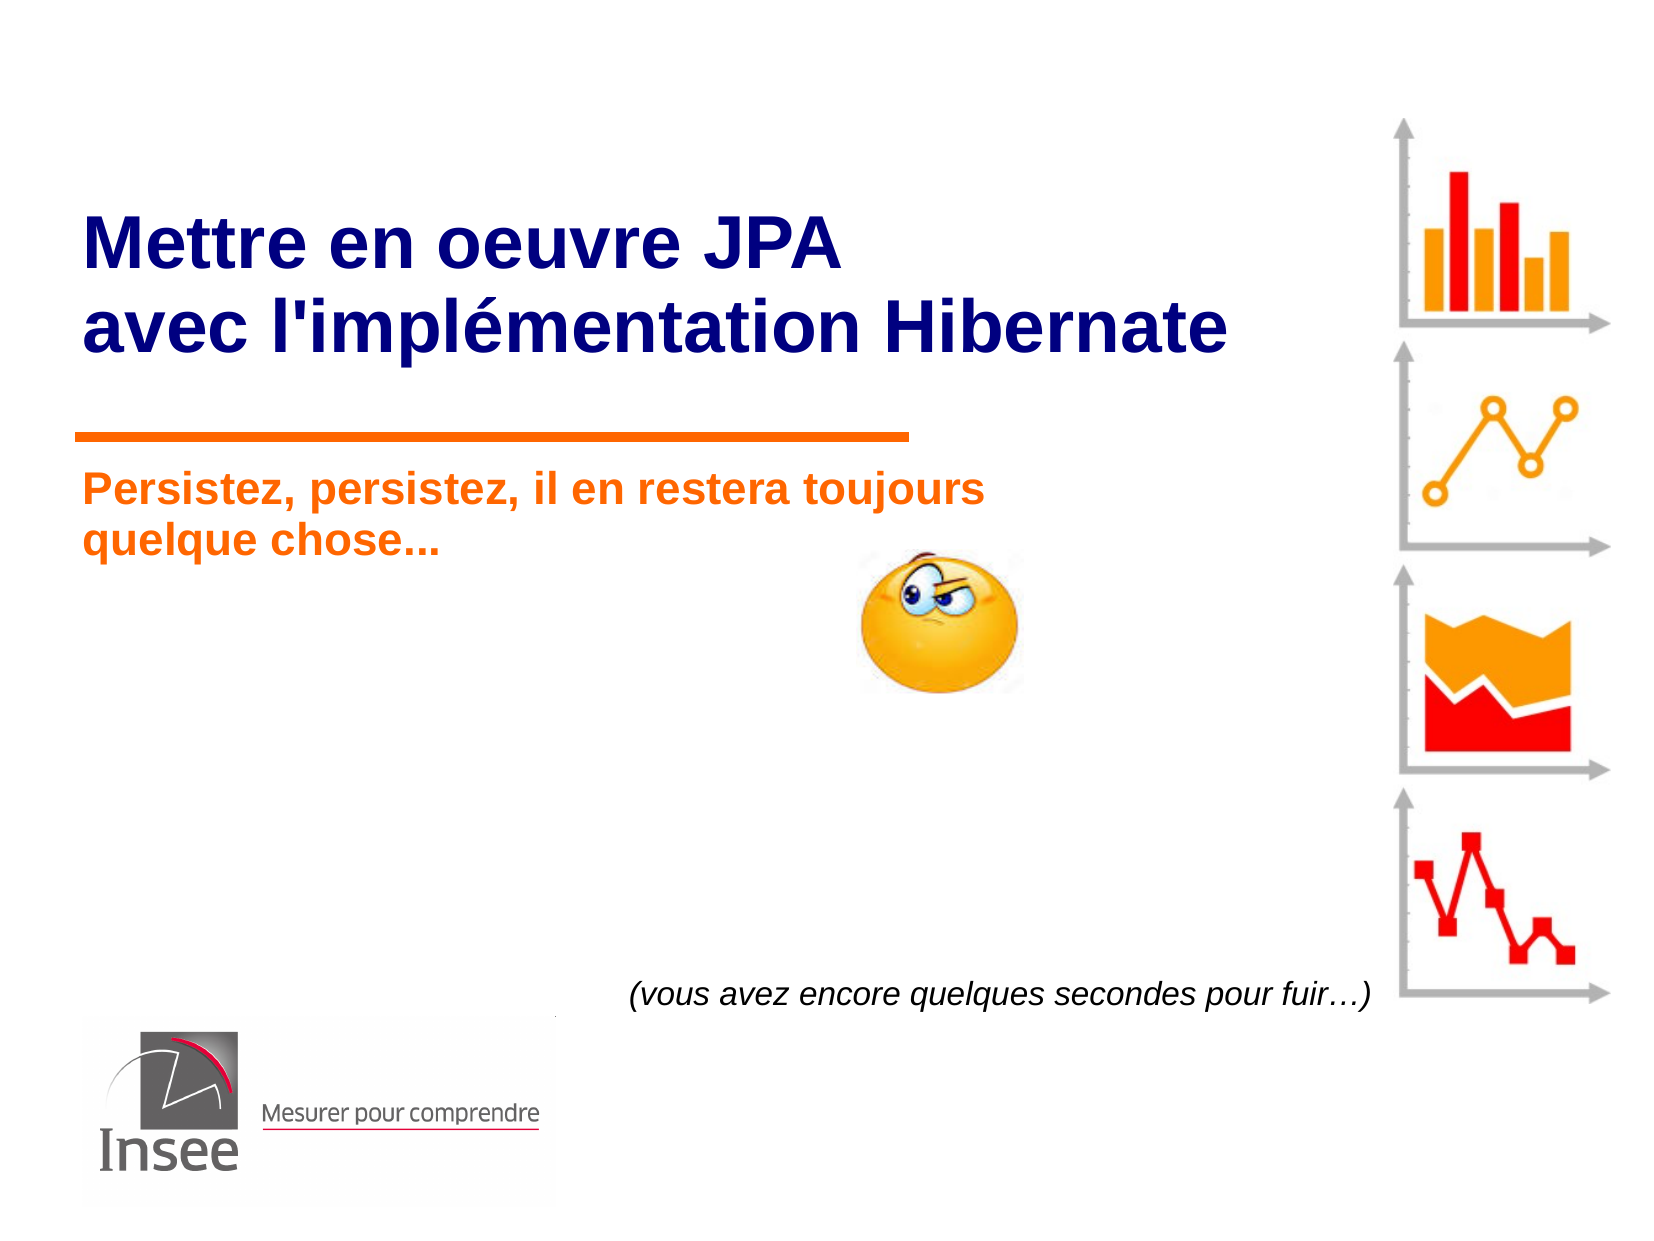

# Mettre en oeuvre JPA avec l'implémentation Hibernate
Persistez, persistez, il en restera toujours quelque chose...
(vous avez encore quelques secondes pour fuir…)